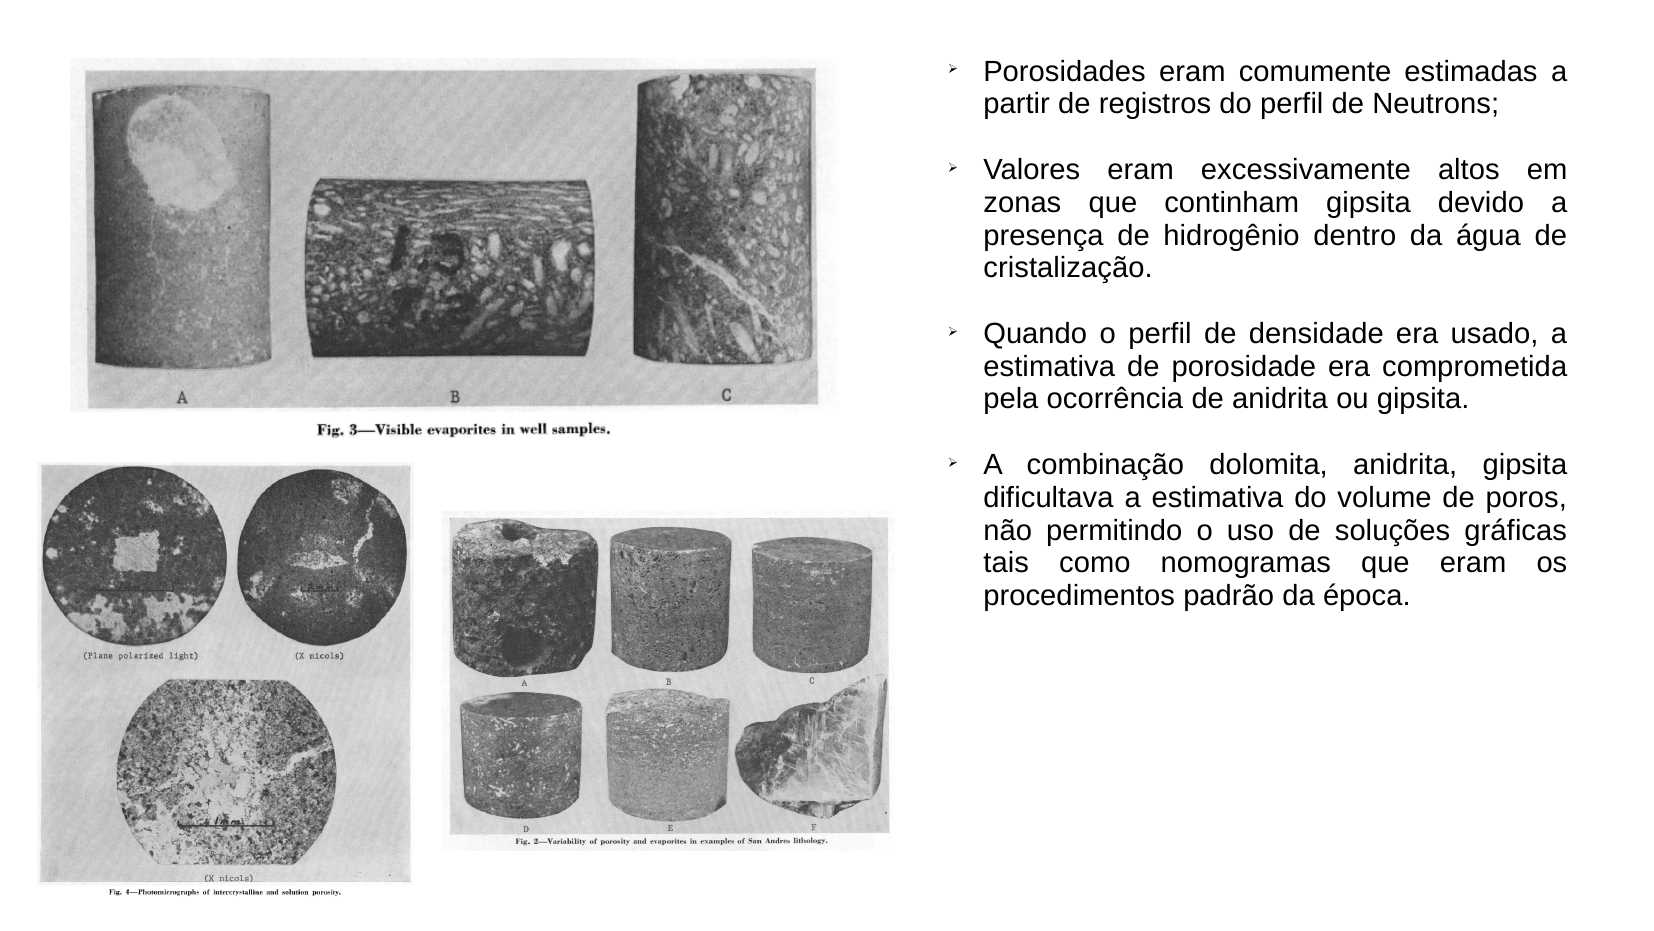

Porosidades eram comumente estimadas a partir de registros do perfil de Neutrons;
Valores eram excessivamente altos em zonas que continham gipsita devido a presença de hidrogênio dentro da água de cristalização.
Quando o perfil de densidade era usado, a estimativa de porosidade era comprometida pela ocorrência de anidrita ou gipsita.
A combinação dolomita, anidrita, gipsita dificultava a estimativa do volume de poros, não permitindo o uso de soluções gráficas tais como nomogramas que eram os procedimentos padrão da época.